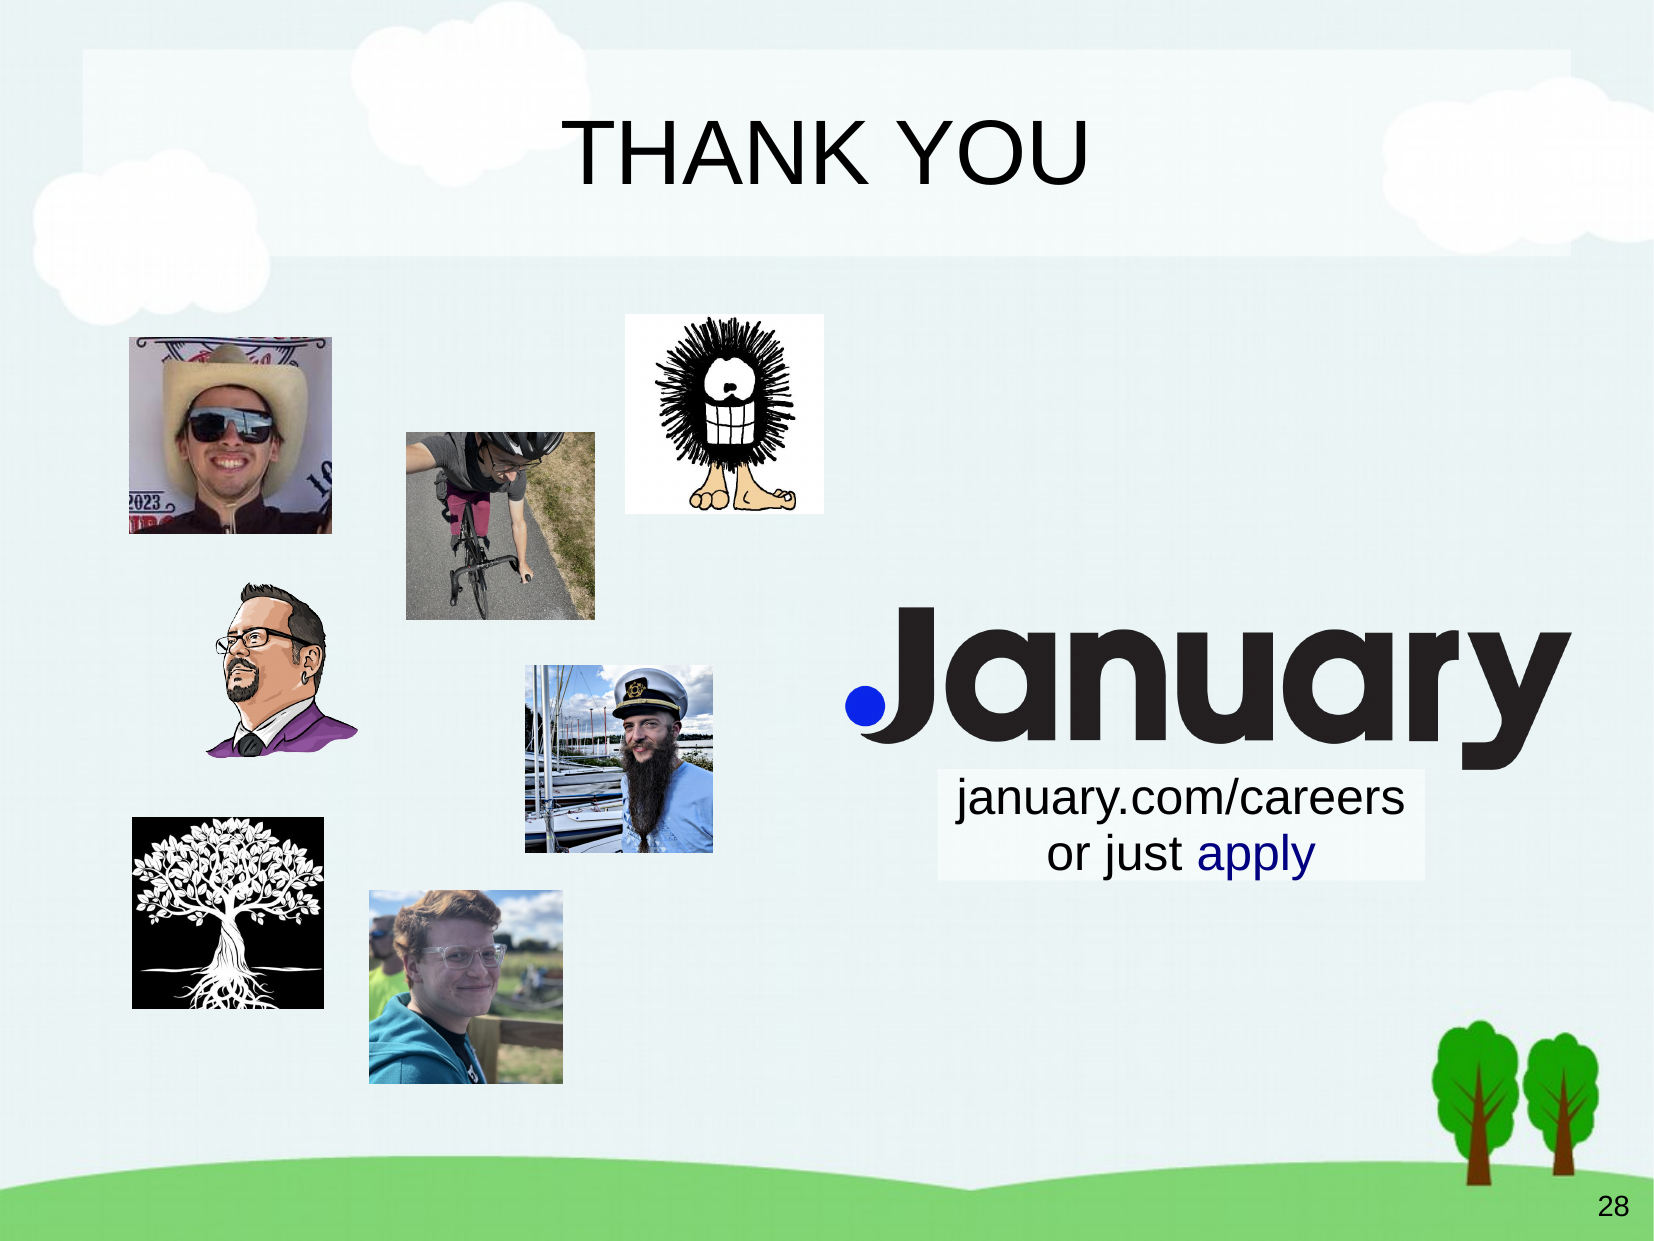

# THANK YOU
january.com/careers or just apply
28